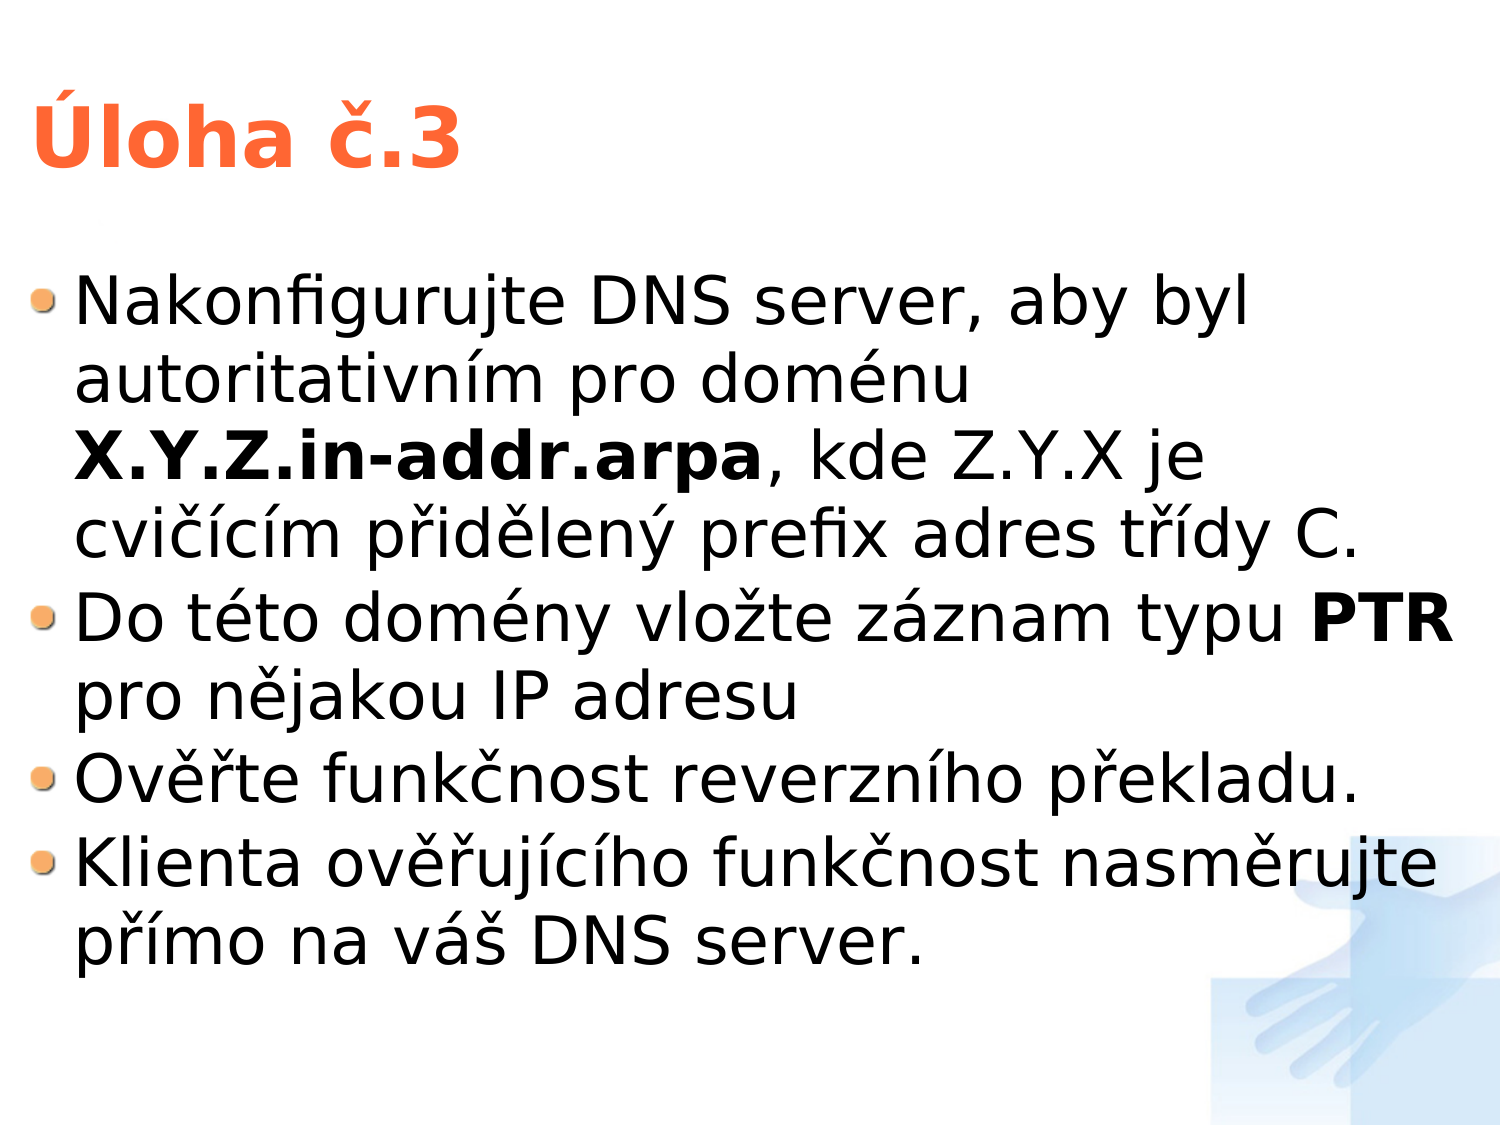

# Úloha č.3
Nakonfigurujte DNS server, aby byl autoritativním pro doménu
X.Y.Z.in-addr.arpa, kde Z.Y.X je cvičícím přidělený prefix adres třídy C.
Do této domény vložte záznam typu PTR pro nějakou IP adresu
Ověřte funkčnost reverzního překladu.
Klienta ověřujícího funkčnost nasměrujte přímo na váš DNS server.